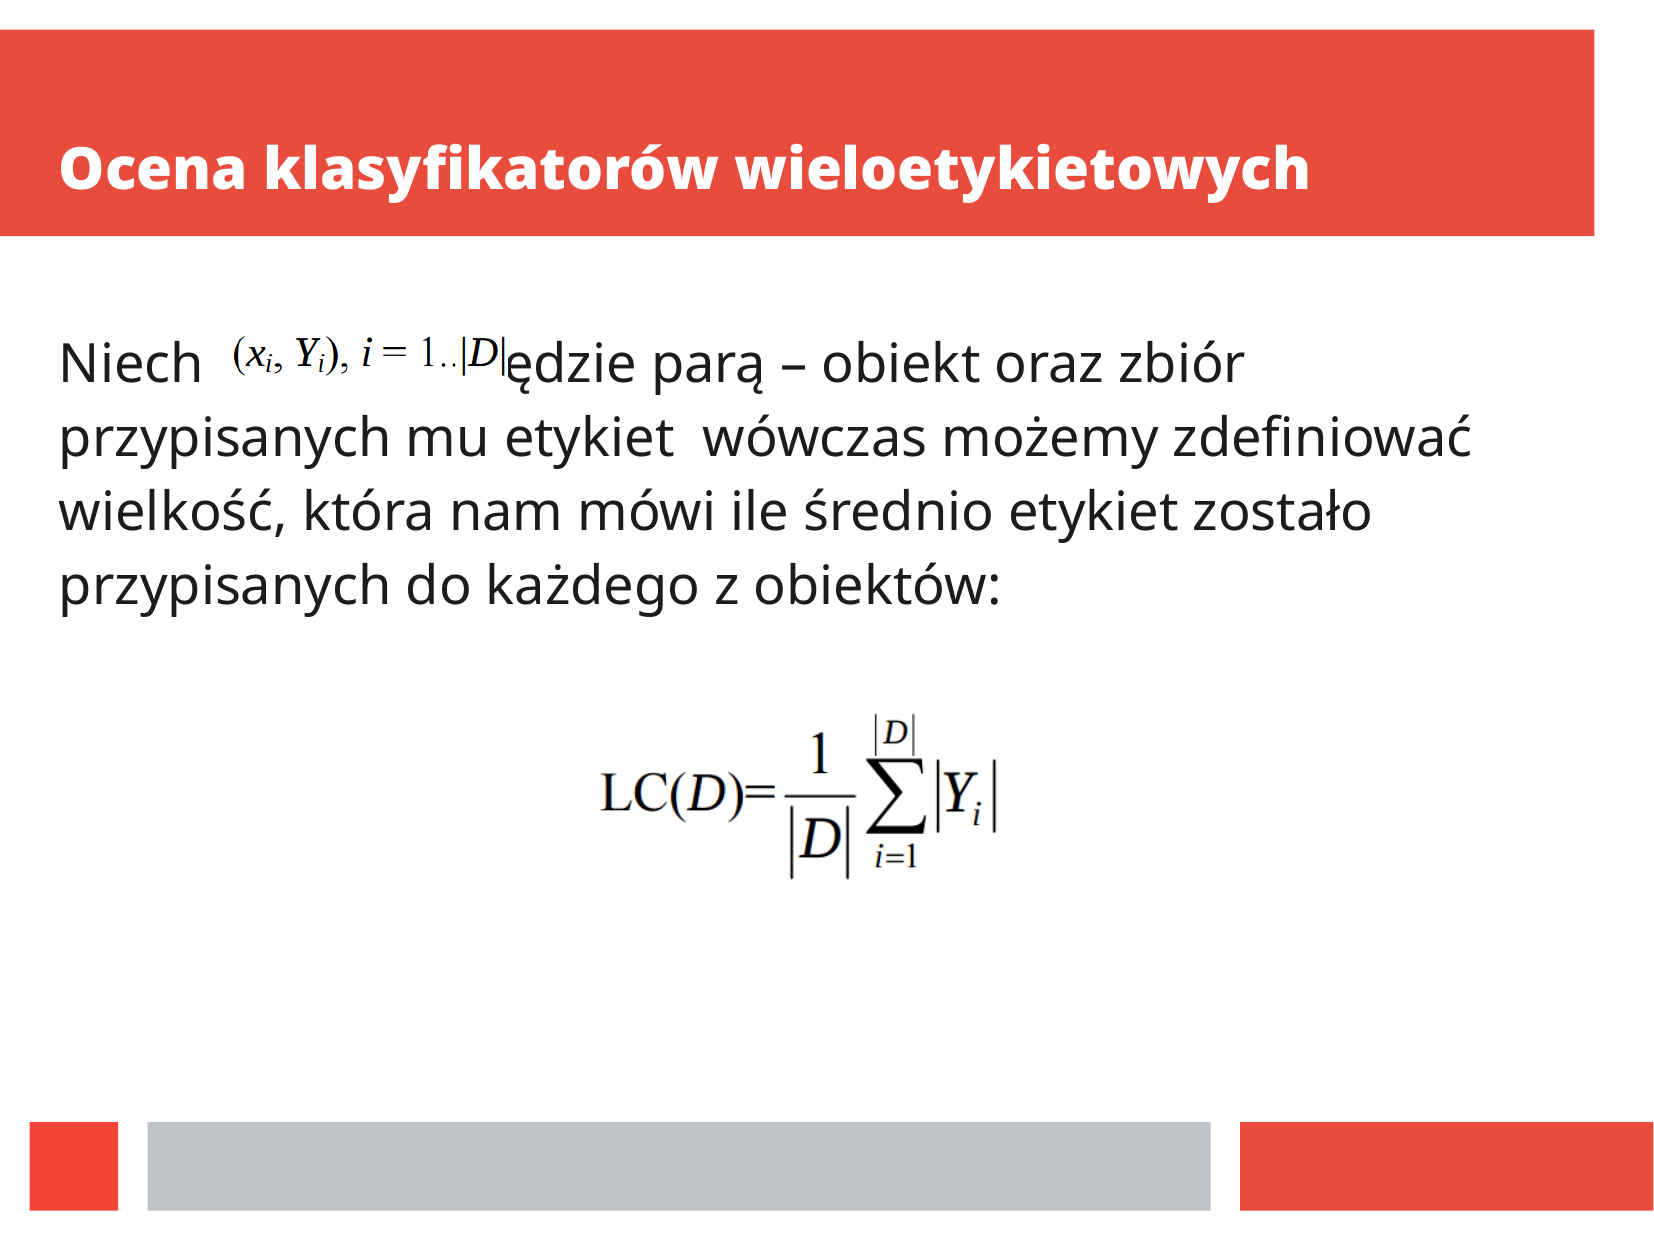

# Ocena klasyfikatorów wieloetykietowych
Niech będzie parą – obiekt oraz zbiór przypisanych mu etykiet wówczas możemy zdefiniować wielkość, która nam mówi ile średnio etykiet zostało przypisanych do każdego z obiektów: